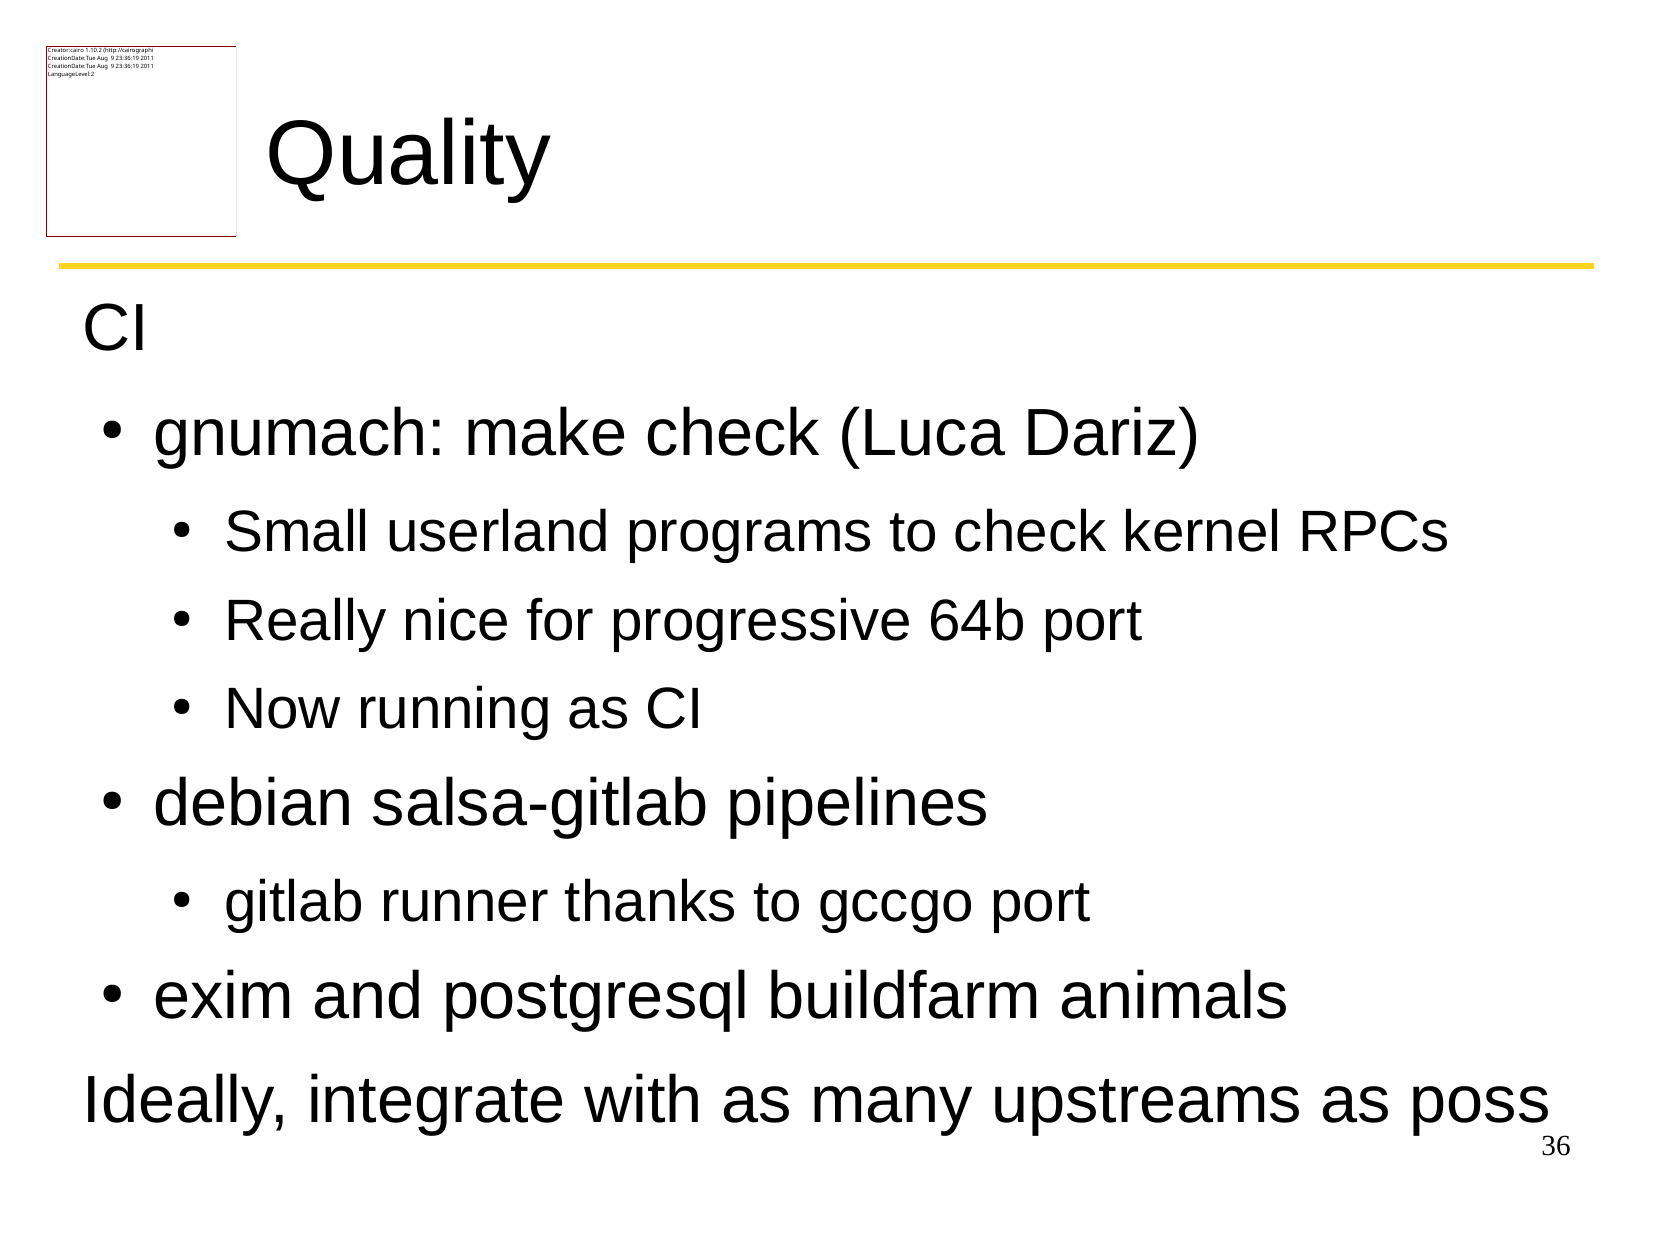

# Quality
CI
gnumach: make check (Luca Dariz)
Small userland programs to check kernel RPCs
Really nice for progressive 64b port
Now running as CI
debian salsa-gitlab pipelines
gitlab runner thanks to gccgo port
exim and postgresql buildfarm animals
Ideally, integrate with as many upstreams as poss
36